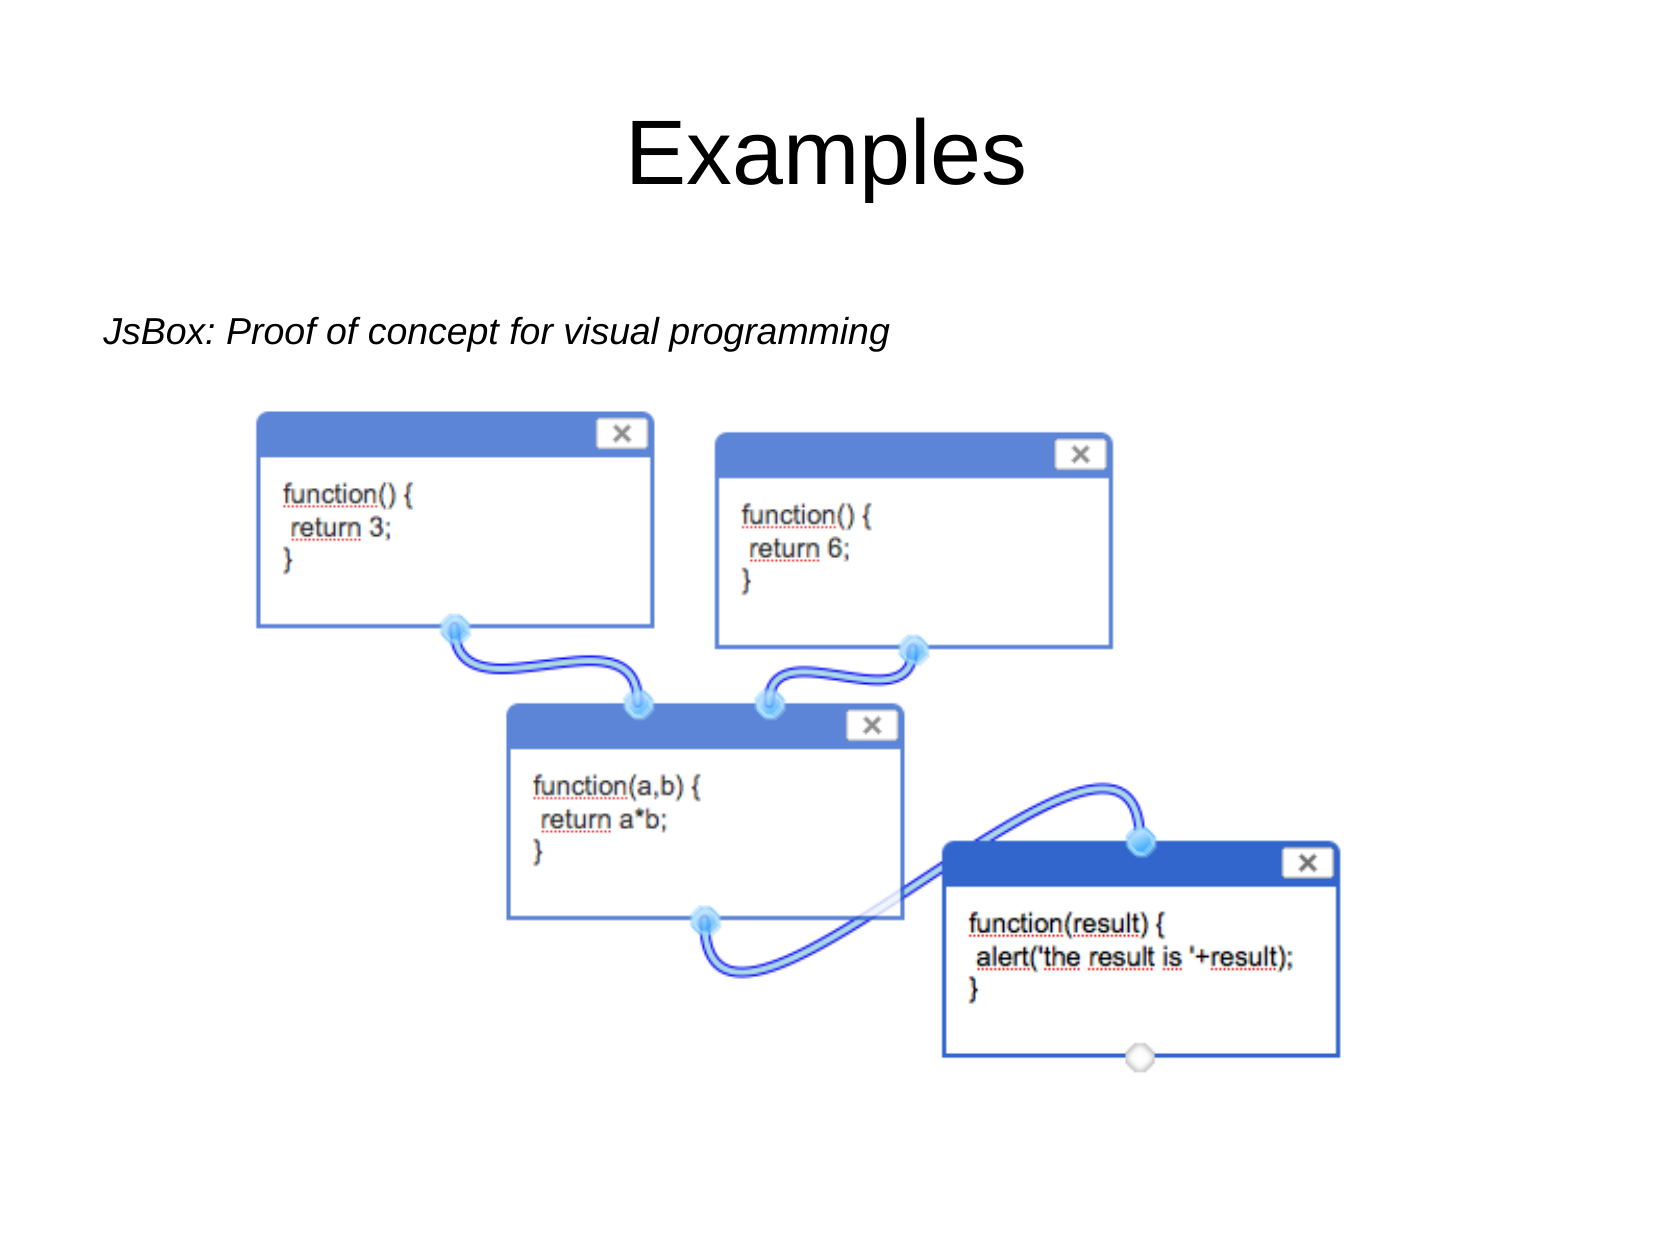

# Examples
JsBox: Proof of concept for visual programming